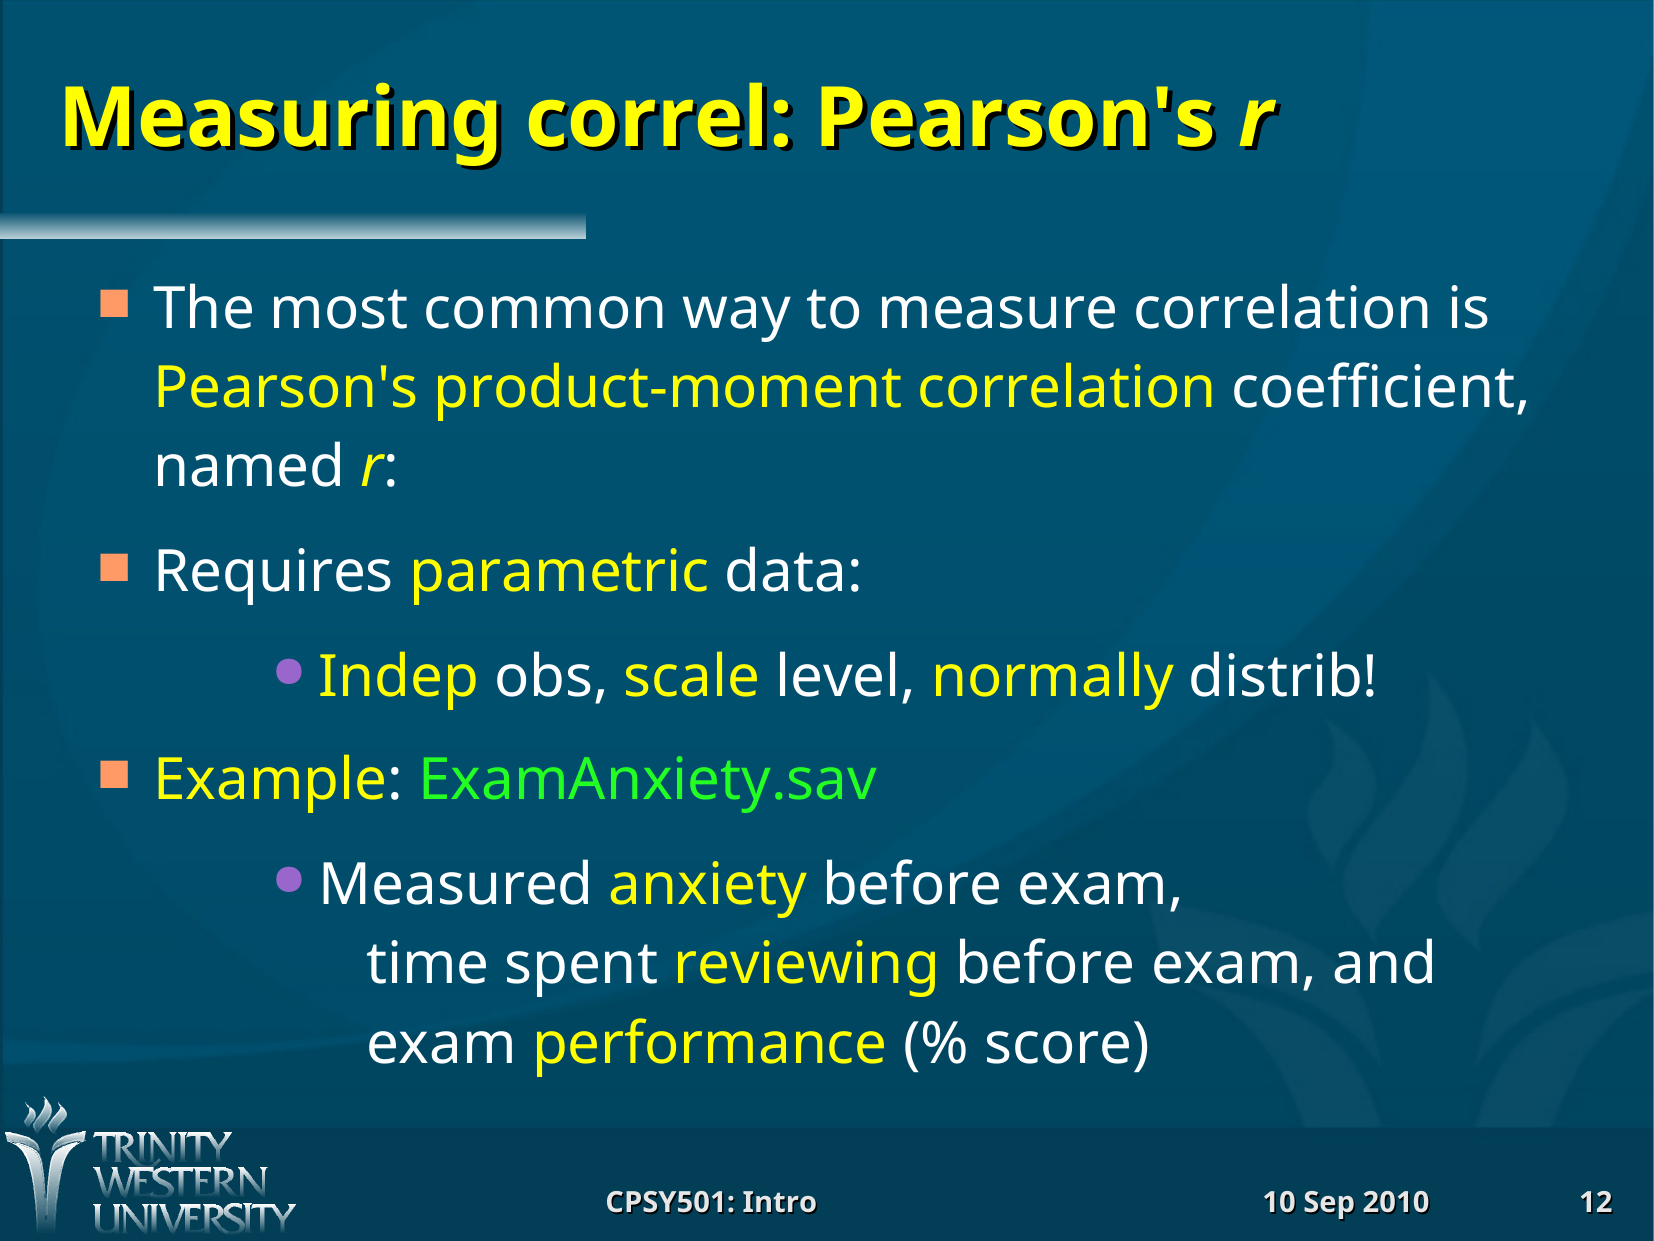

# Measuring correl: Pearson's r
The most common way to measure correlation is Pearson's product-moment correlation coefficient, named r:
Requires parametric data:
Indep obs, scale level, normally distrib!
Example: ExamAnxiety.sav
Measured anxiety before exam,
time spent reviewing before exam, and
exam performance (% score)
CPSY501: Intro
10 Sep 2010
12